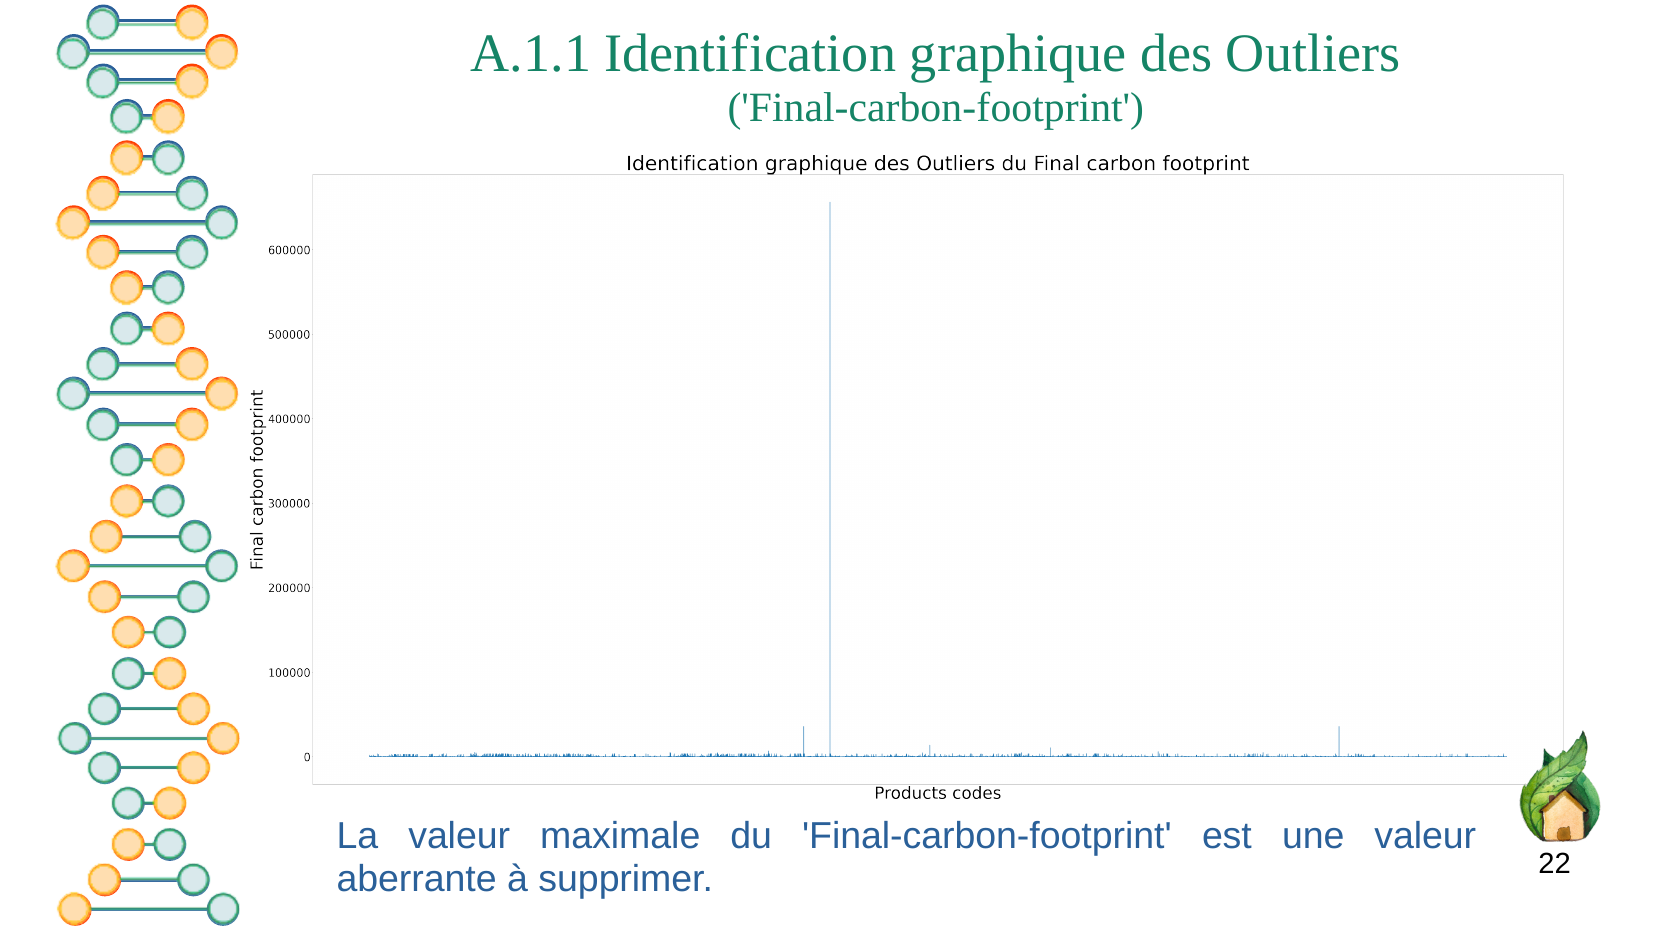

# A.1.1 Identification graphique des Outliers ('Final-carbon-footprint')
La valeur maximale du 'Final-carbon-footprint' est une valeur aberrante à supprimer.
22